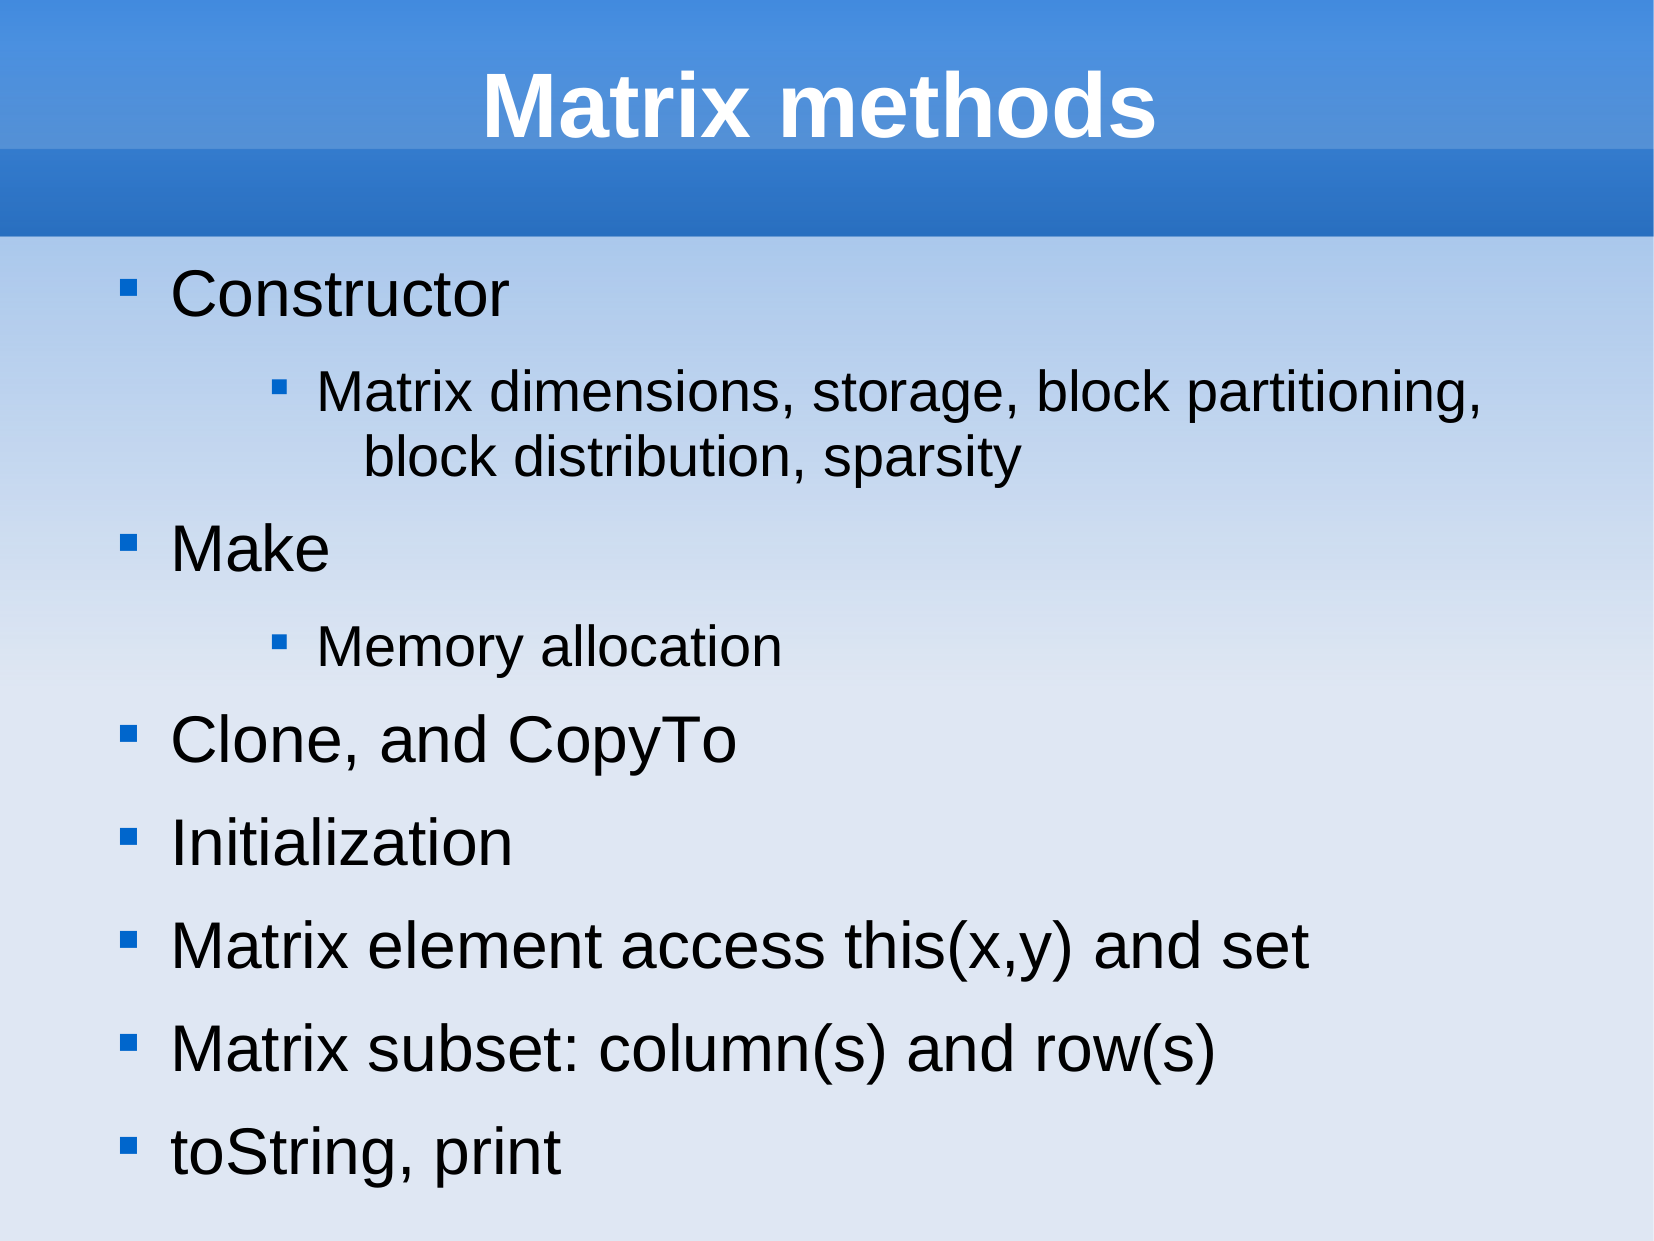

# Matrix methods
Constructor
Matrix dimensions, storage, block partitioning, block distribution, sparsity
Make
Memory allocation
Clone, and CopyTo
Initialization
Matrix element access this(x,y) and set
Matrix subset: column(s) and row(s)
toString, print